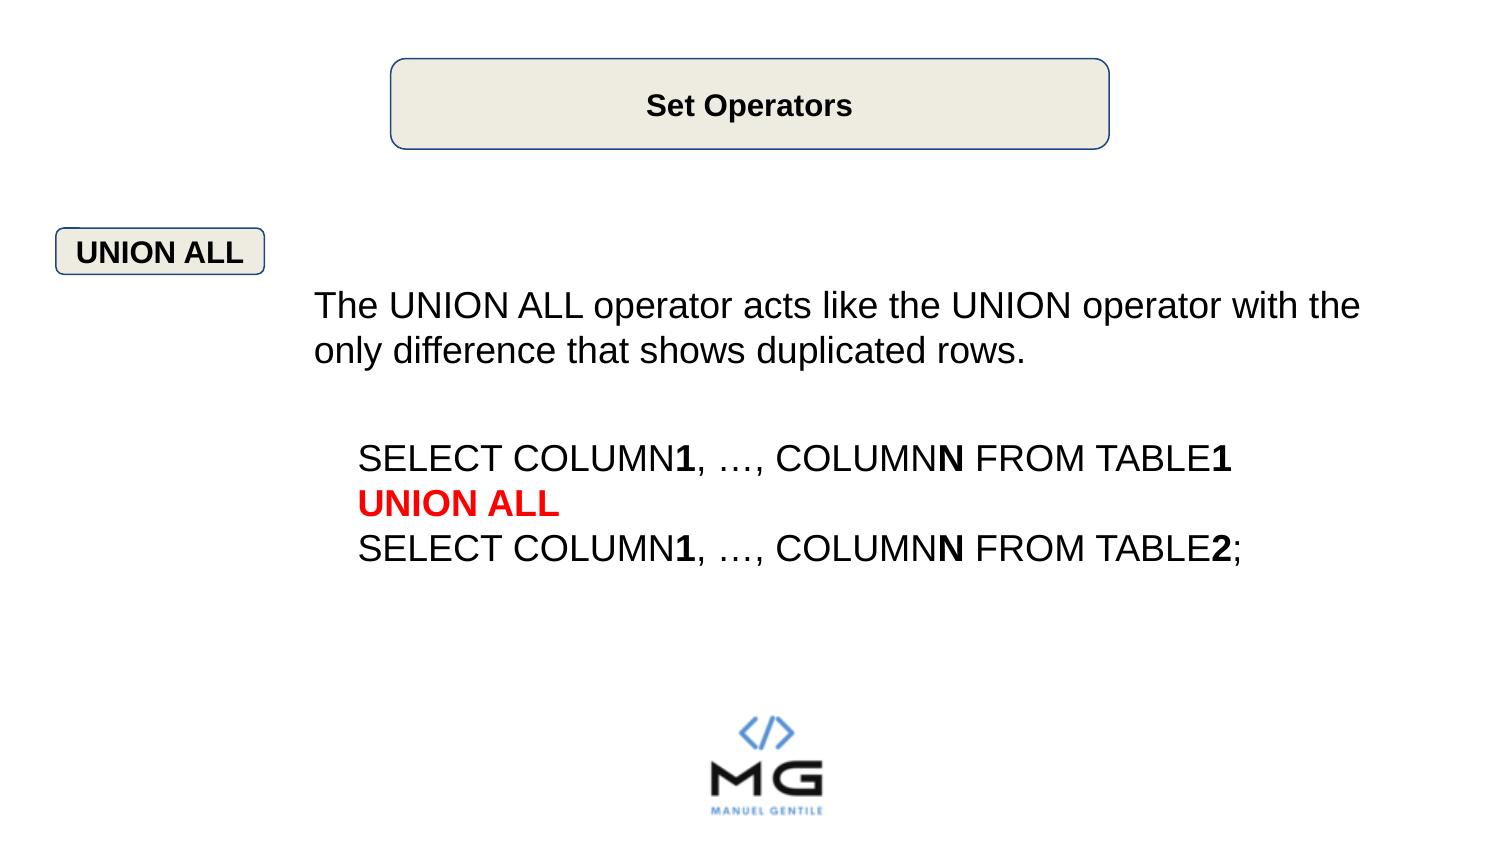

Set Operators
UNION ALL
The UNION ALL operator acts like the UNION operator with the only difference that shows duplicated rows.
SELECT COLUMN1, …, COLUMNN FROM TABLE1
UNION ALL
SELECT COLUMN1, …, COLUMNN FROM TABLE2;